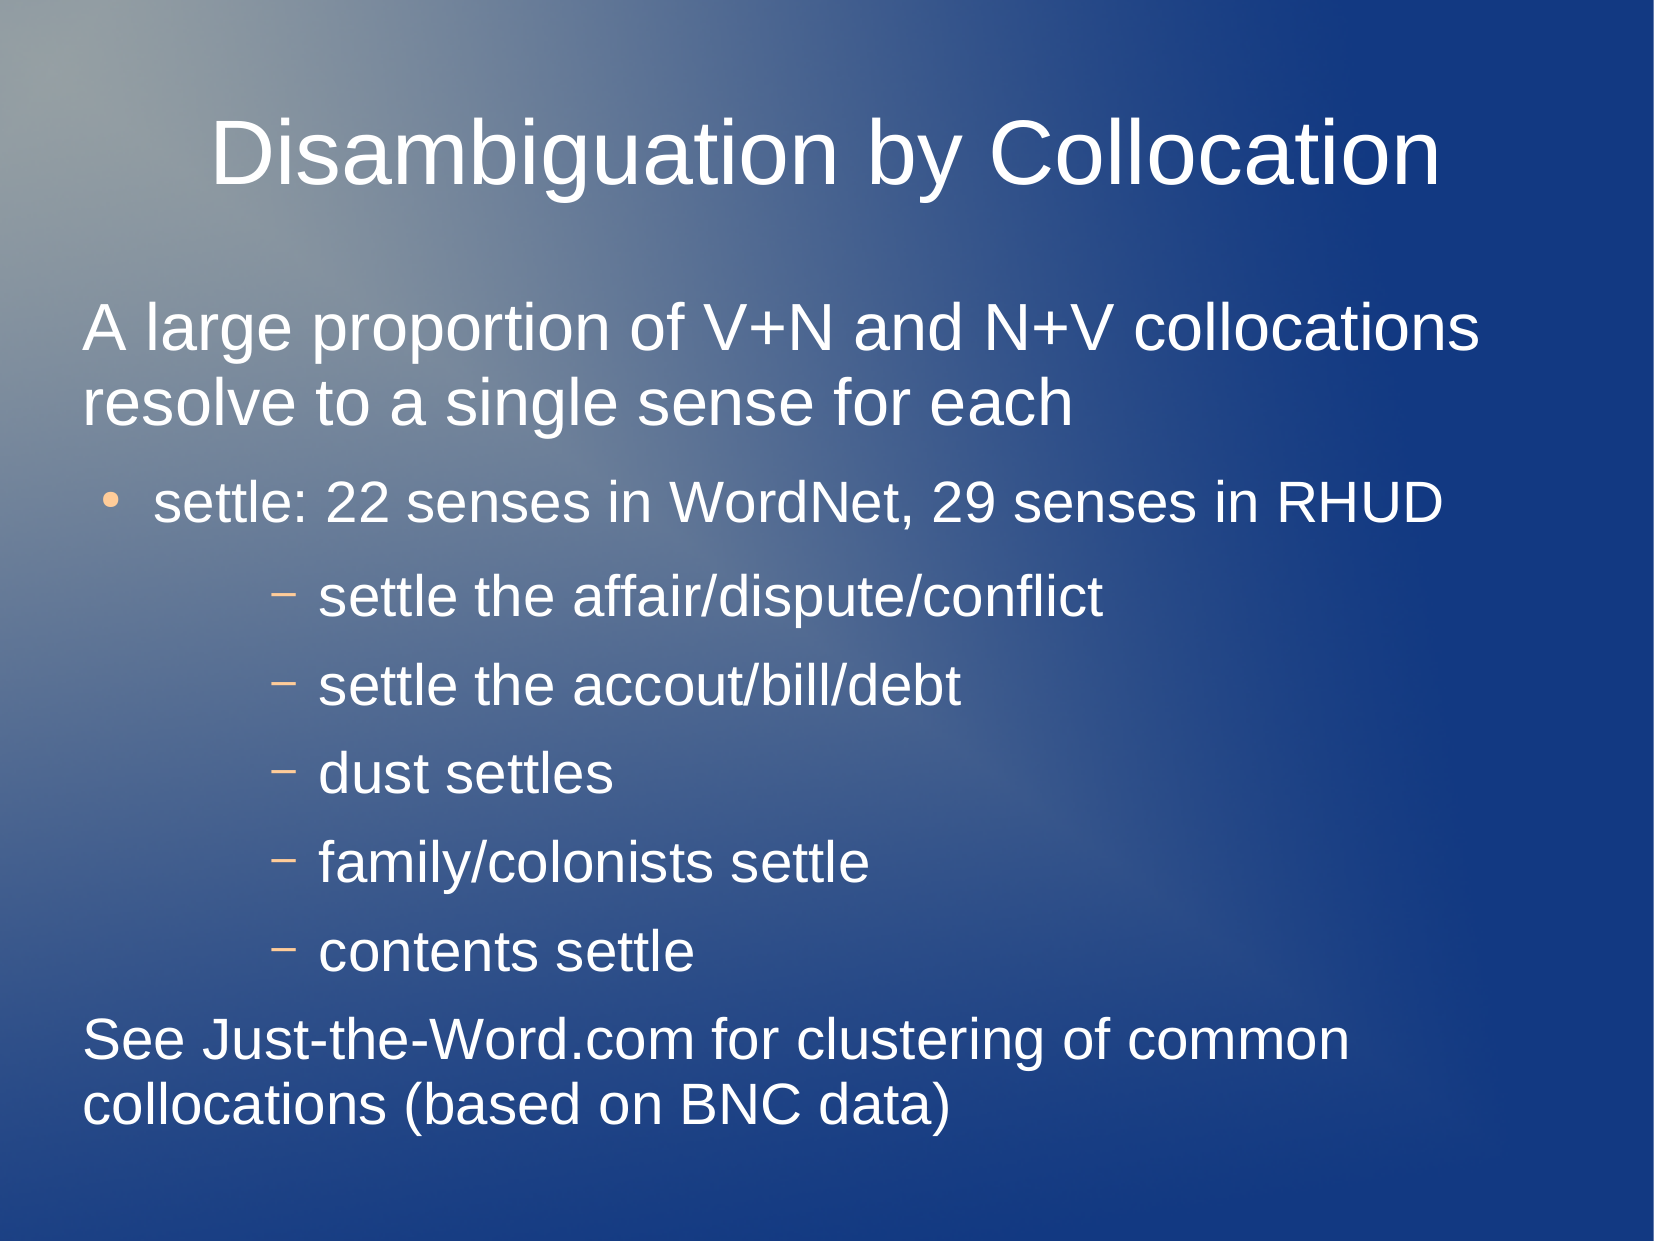

# Disambiguation by Collocation
A large proportion of V+N and N+V collocations resolve to a single sense for each
settle: 22 senses in WordNet, 29 senses in RHUD
settle the affair/dispute/conflict
settle the accout/bill/debt
dust settles
family/colonists settle
contents settle
See Just-the-Word.com for clustering of common collocations (based on BNC data)